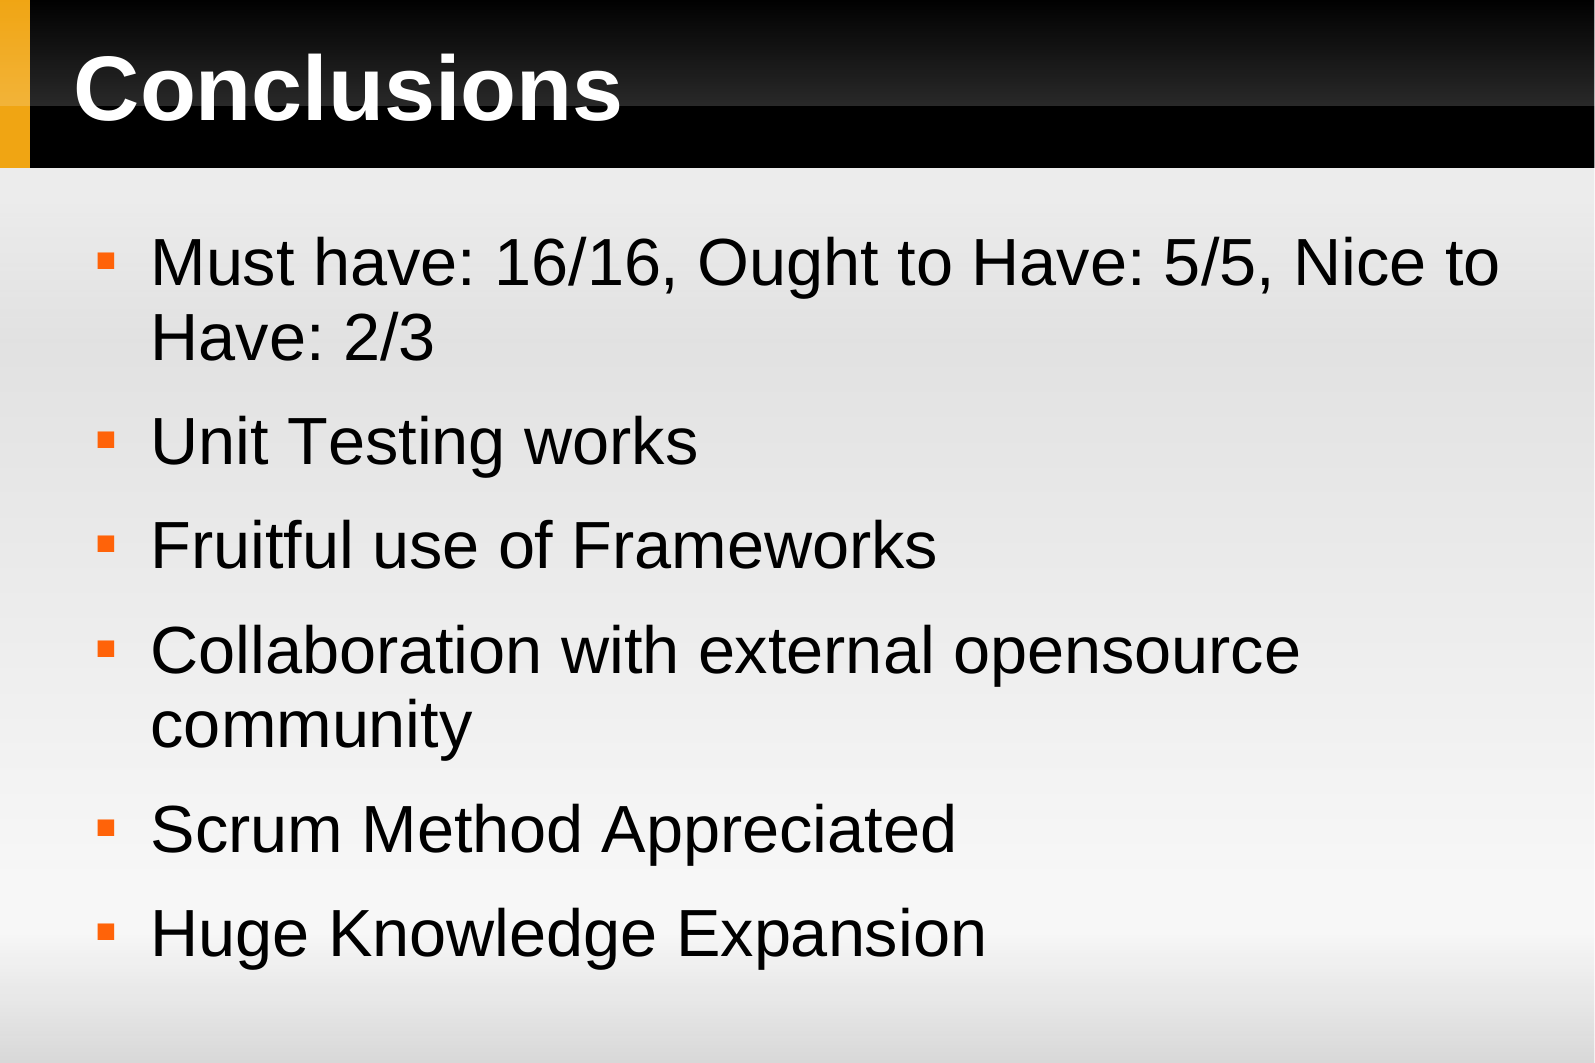

# Conclusions
Must have: 16/16, Ought to Have: 5/5, Nice to Have: 2/3
Unit Testing works
Fruitful use of Frameworks
Collaboration with external opensource community
Scrum Method Appreciated
Huge Knowledge Expansion